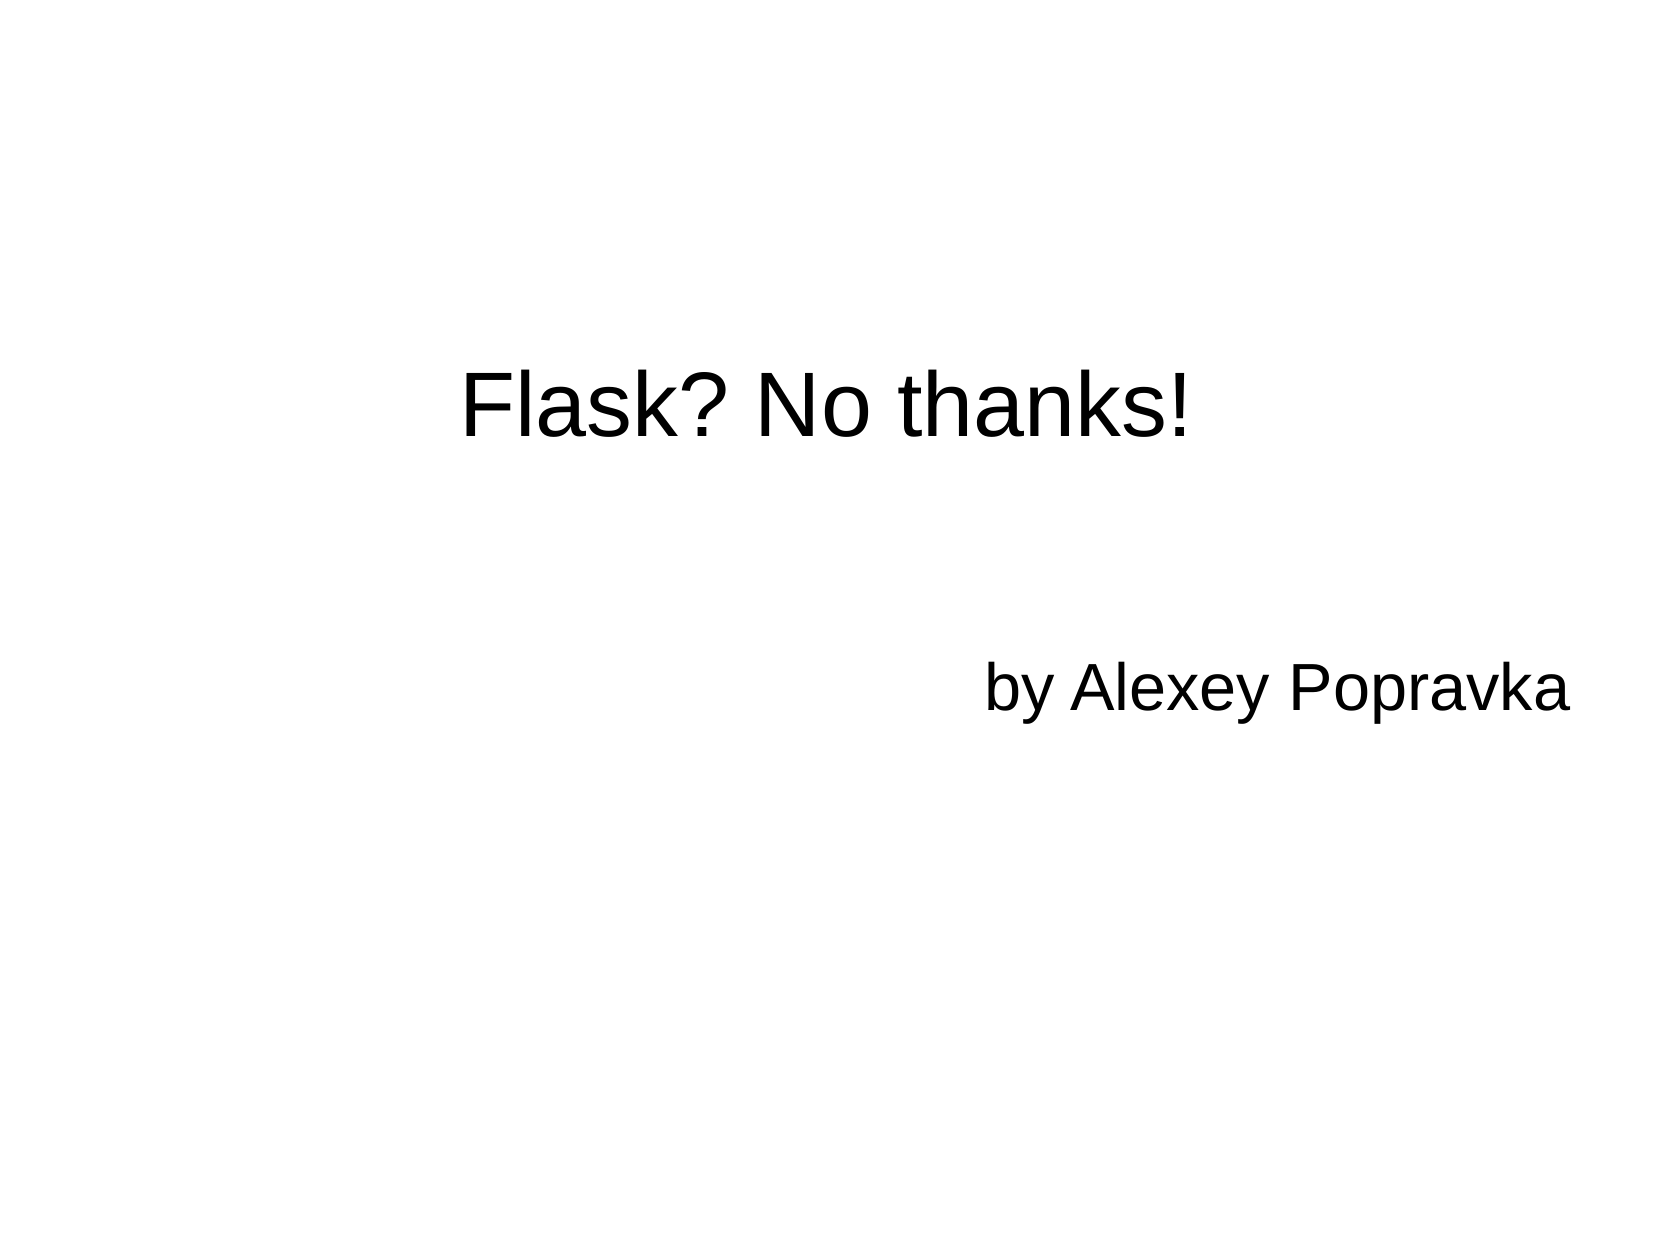

by Alexey Popravka
# Flask? No thanks!